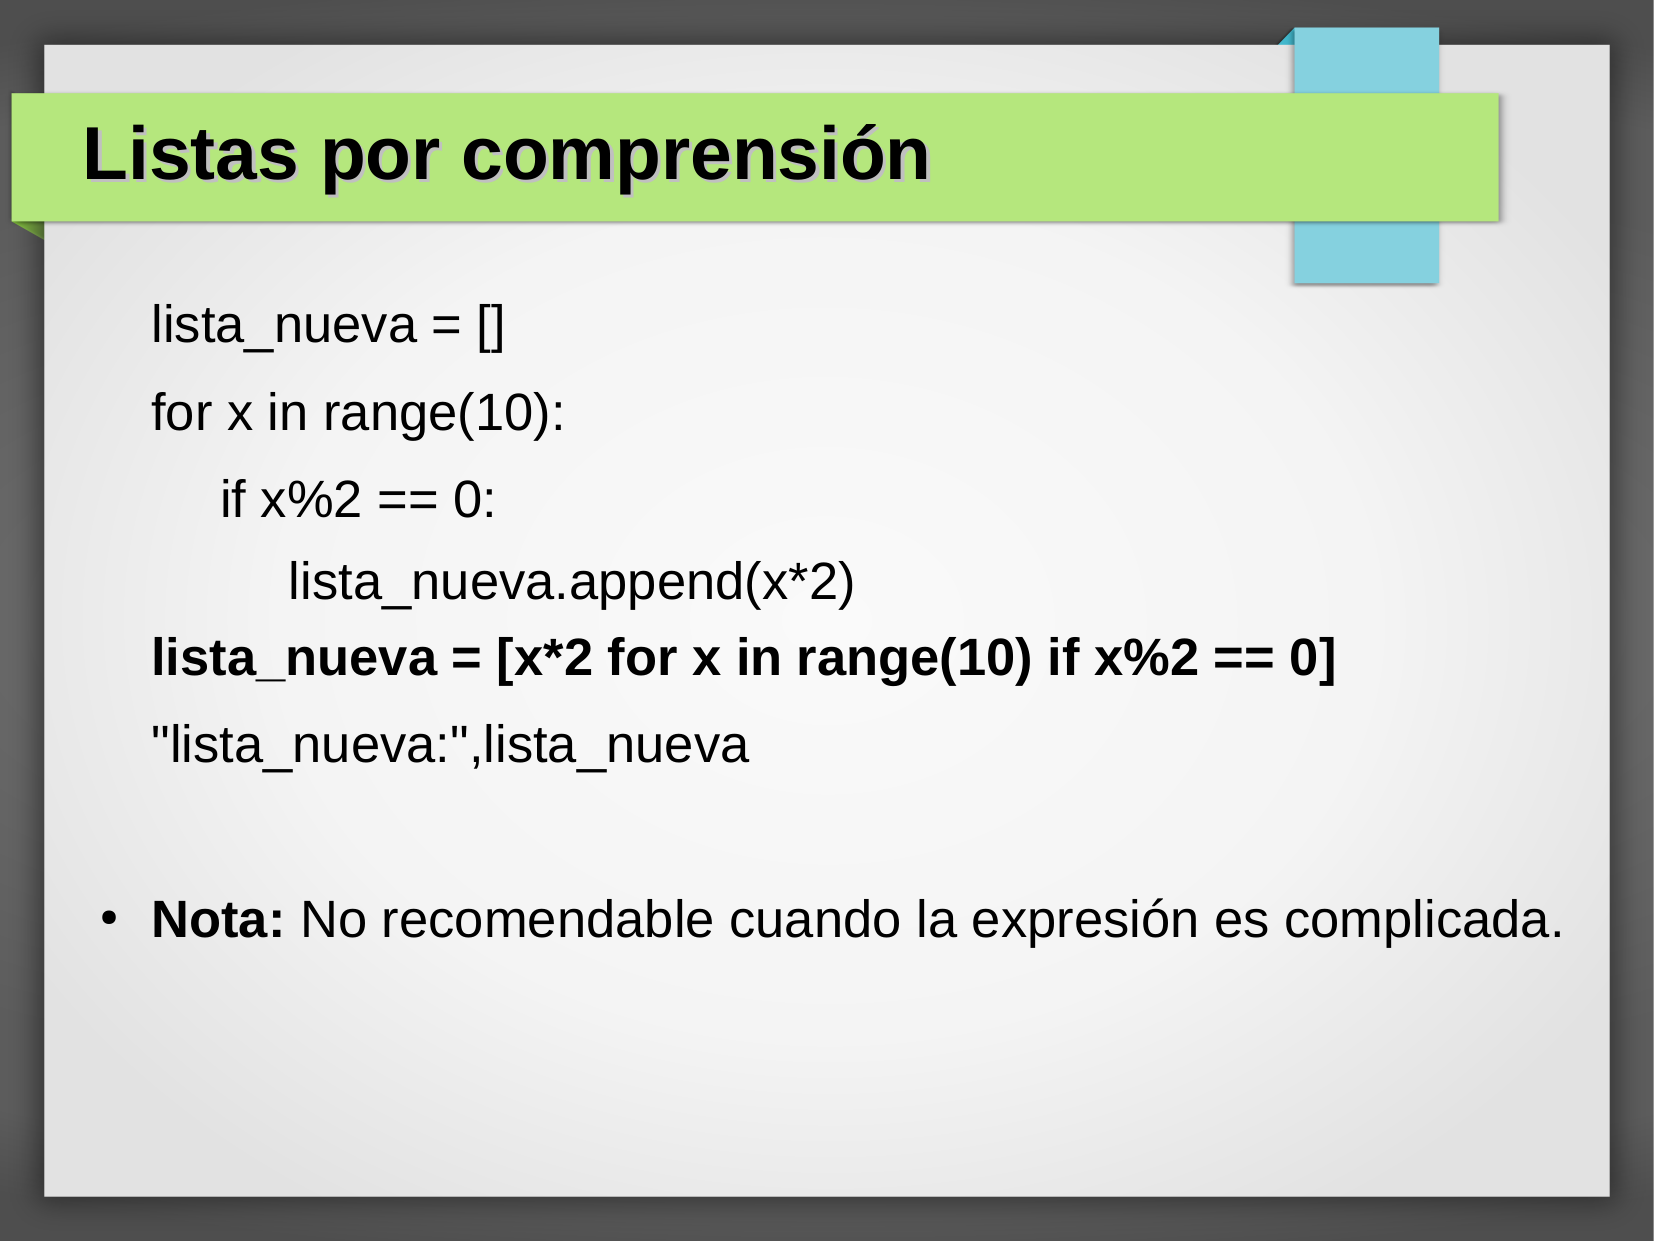

# Listas por comprensión
lista_nueva = []
for x in range(10):
if x%2 == 0:
lista_nueva.append(x*2)
lista_nueva = [x*2 for x in range(10) if x%2 == 0]
"lista_nueva:",lista_nueva
Nota: No recomendable cuando la expresión es complicada.